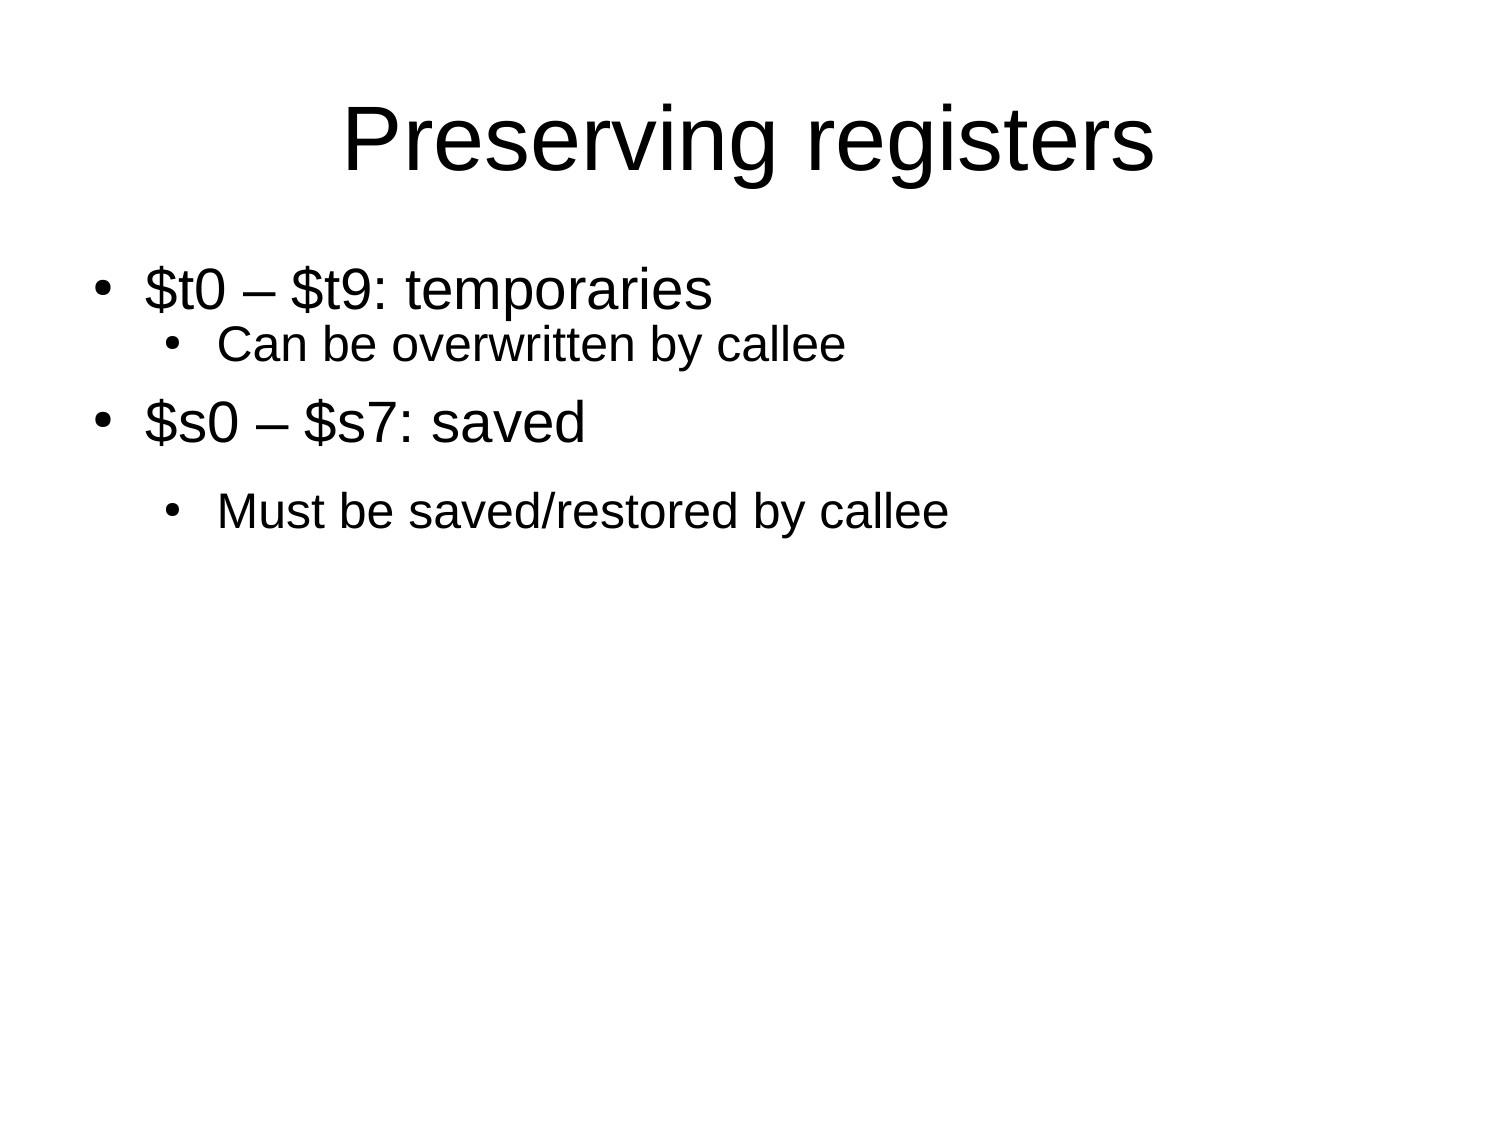

# Preserving registers
$t0 – $t9: temporaries
Can be overwritten by callee
$s0 – $s7: saved
Must be saved/restored by callee